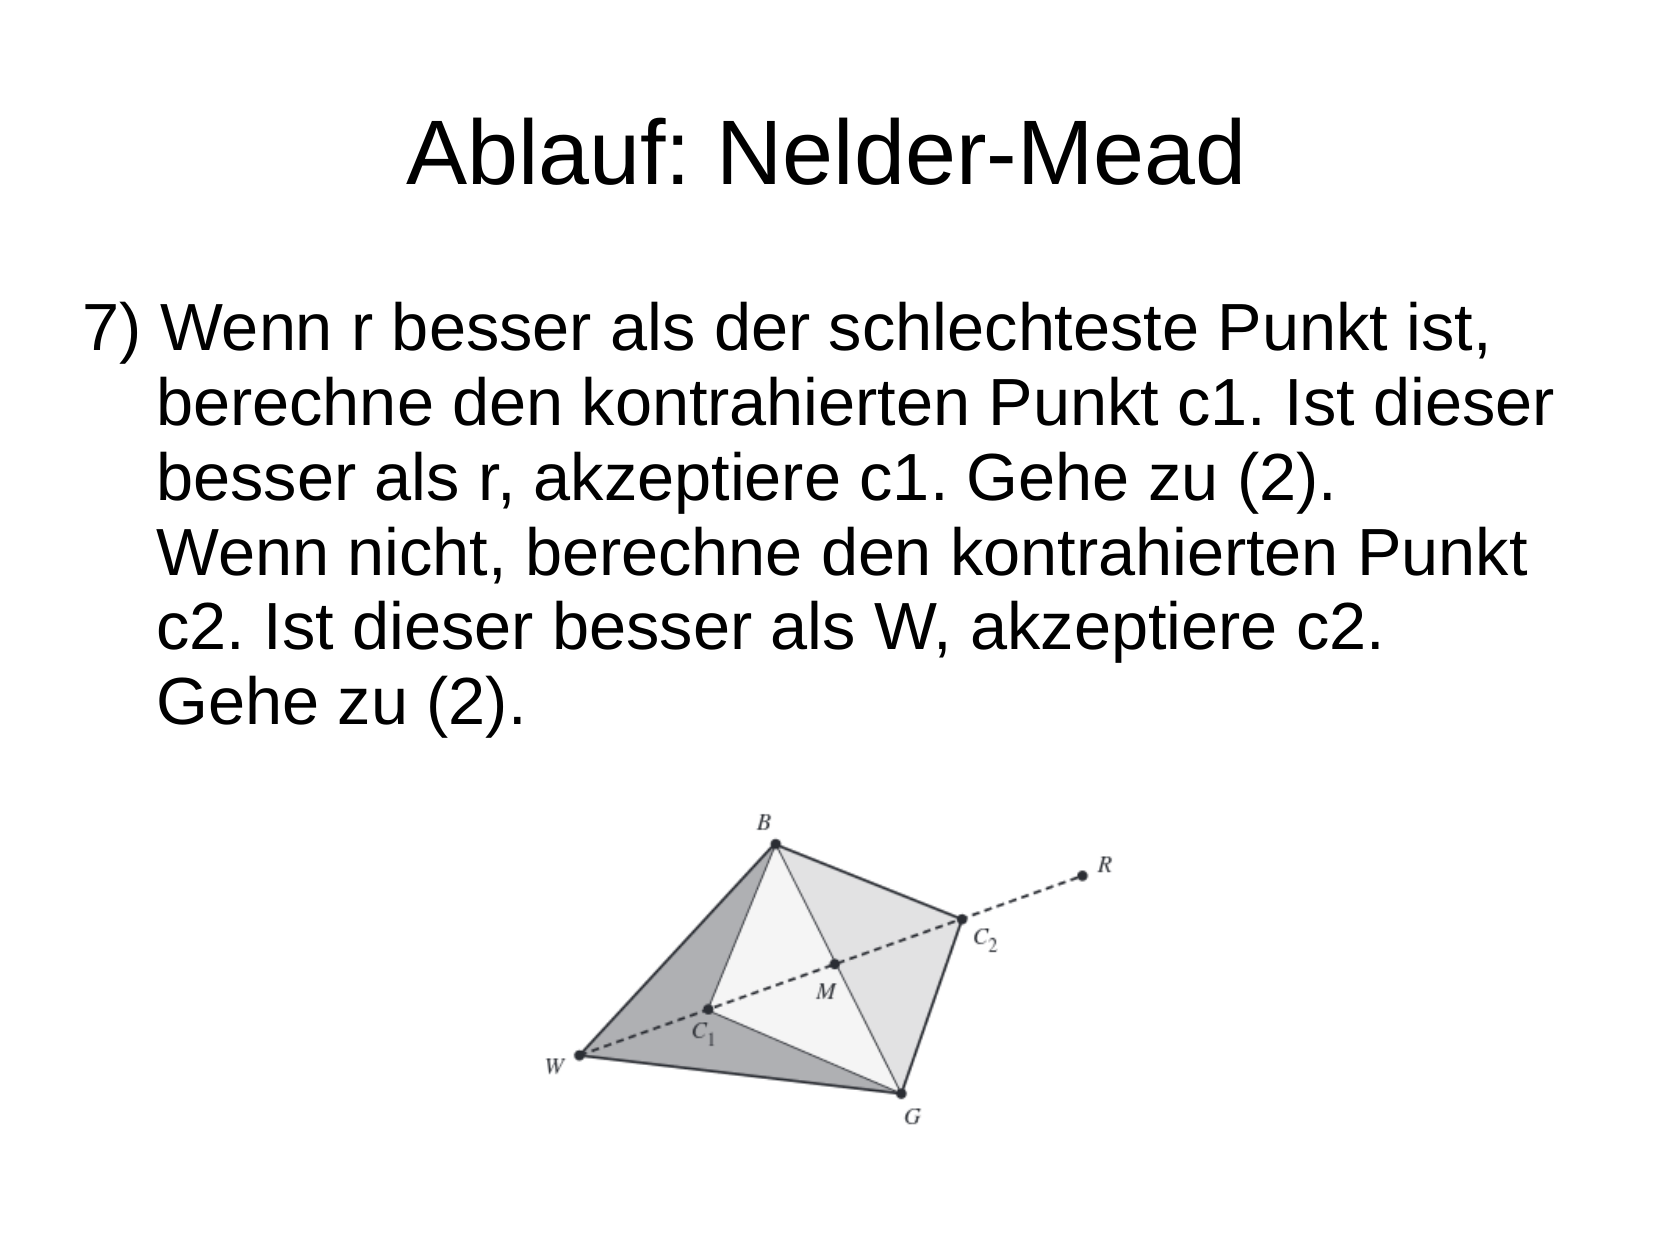

# Ablauf: Nelder-Mead
7) Wenn r besser als der schlechteste Punkt ist, 		berechne den kontrahierten Punkt c1. Ist dieser 	besser als r, akzeptiere c1. Gehe zu (2).
	Wenn nicht, berechne den kontrahierten Punkt 		c2. Ist dieser besser als W, akzeptiere c2. 		 		Gehe zu (2).